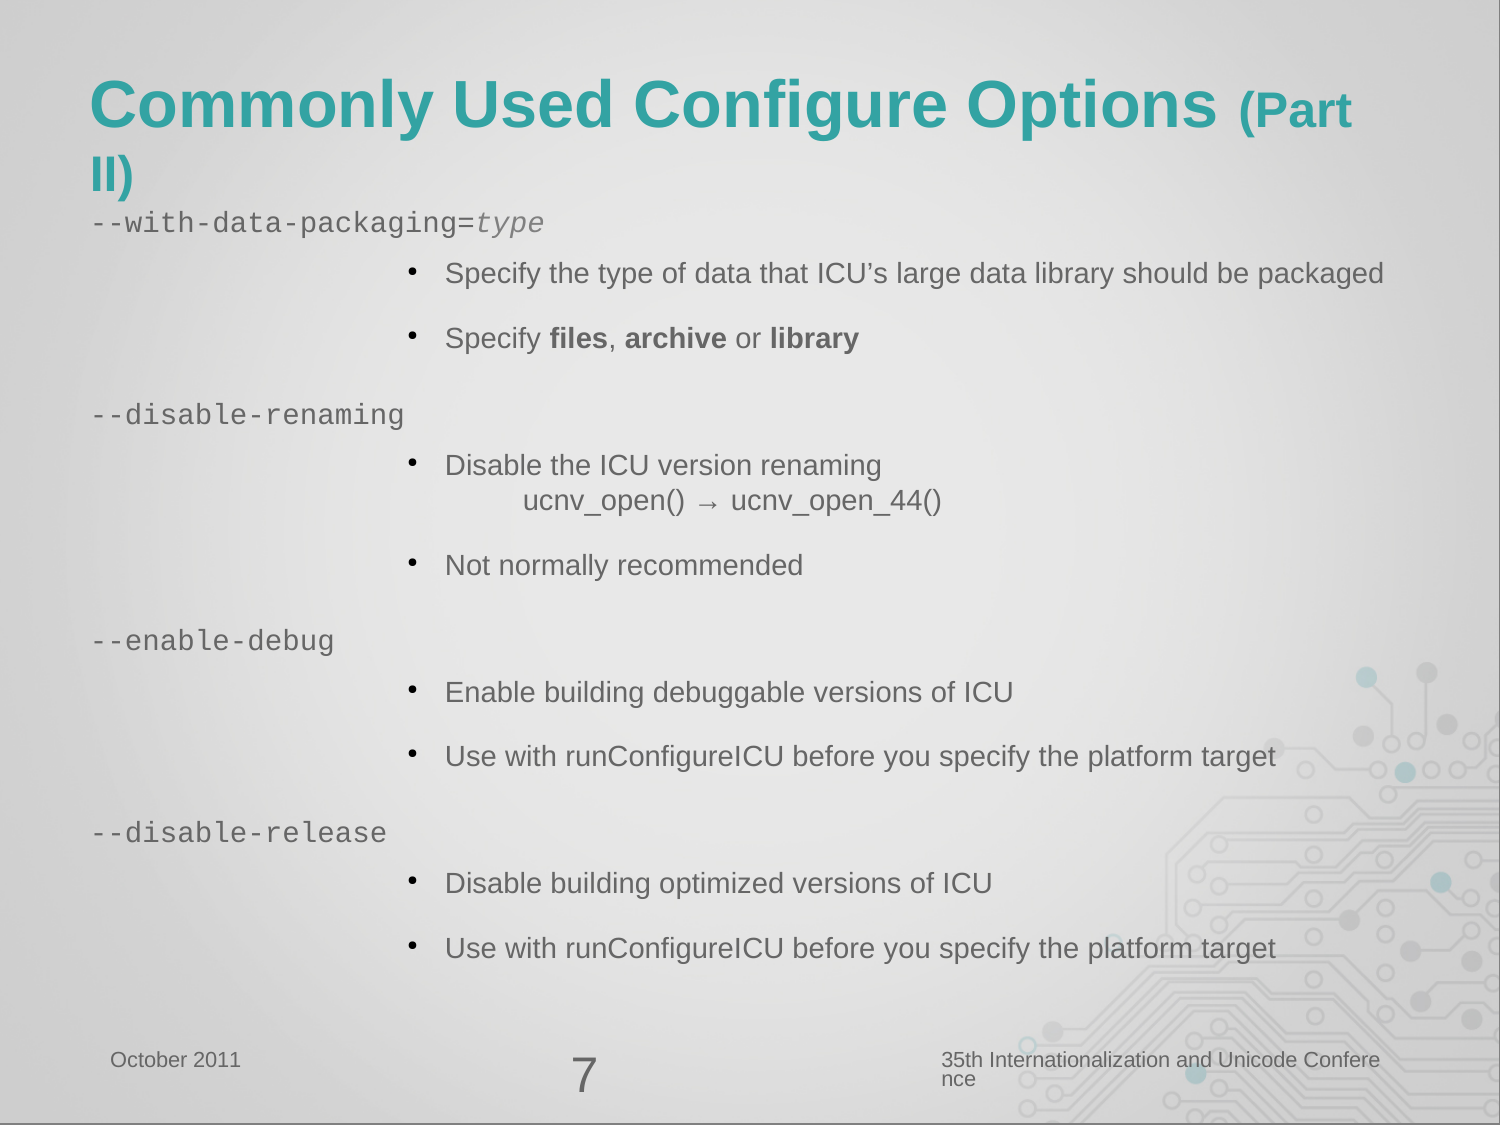

# Commonly Used Configure Options (Part II)
--with-data-packaging=type
Specify the type of data that ICU’s large data library should be packaged
Specify files, archive or library
--disable-renaming
Disable the ICU version renaming
 ucnv_open() → ucnv_open_44()
Not normally recommended
--enable-debug
Enable building debuggable versions of ICU
Use with runConfigureICU before you specify the platform target
--disable-release
Disable building optimized versions of ICU
Use with runConfigureICU before you specify the platform target
October 2011
7
35th Internationalization and Unicode Conference